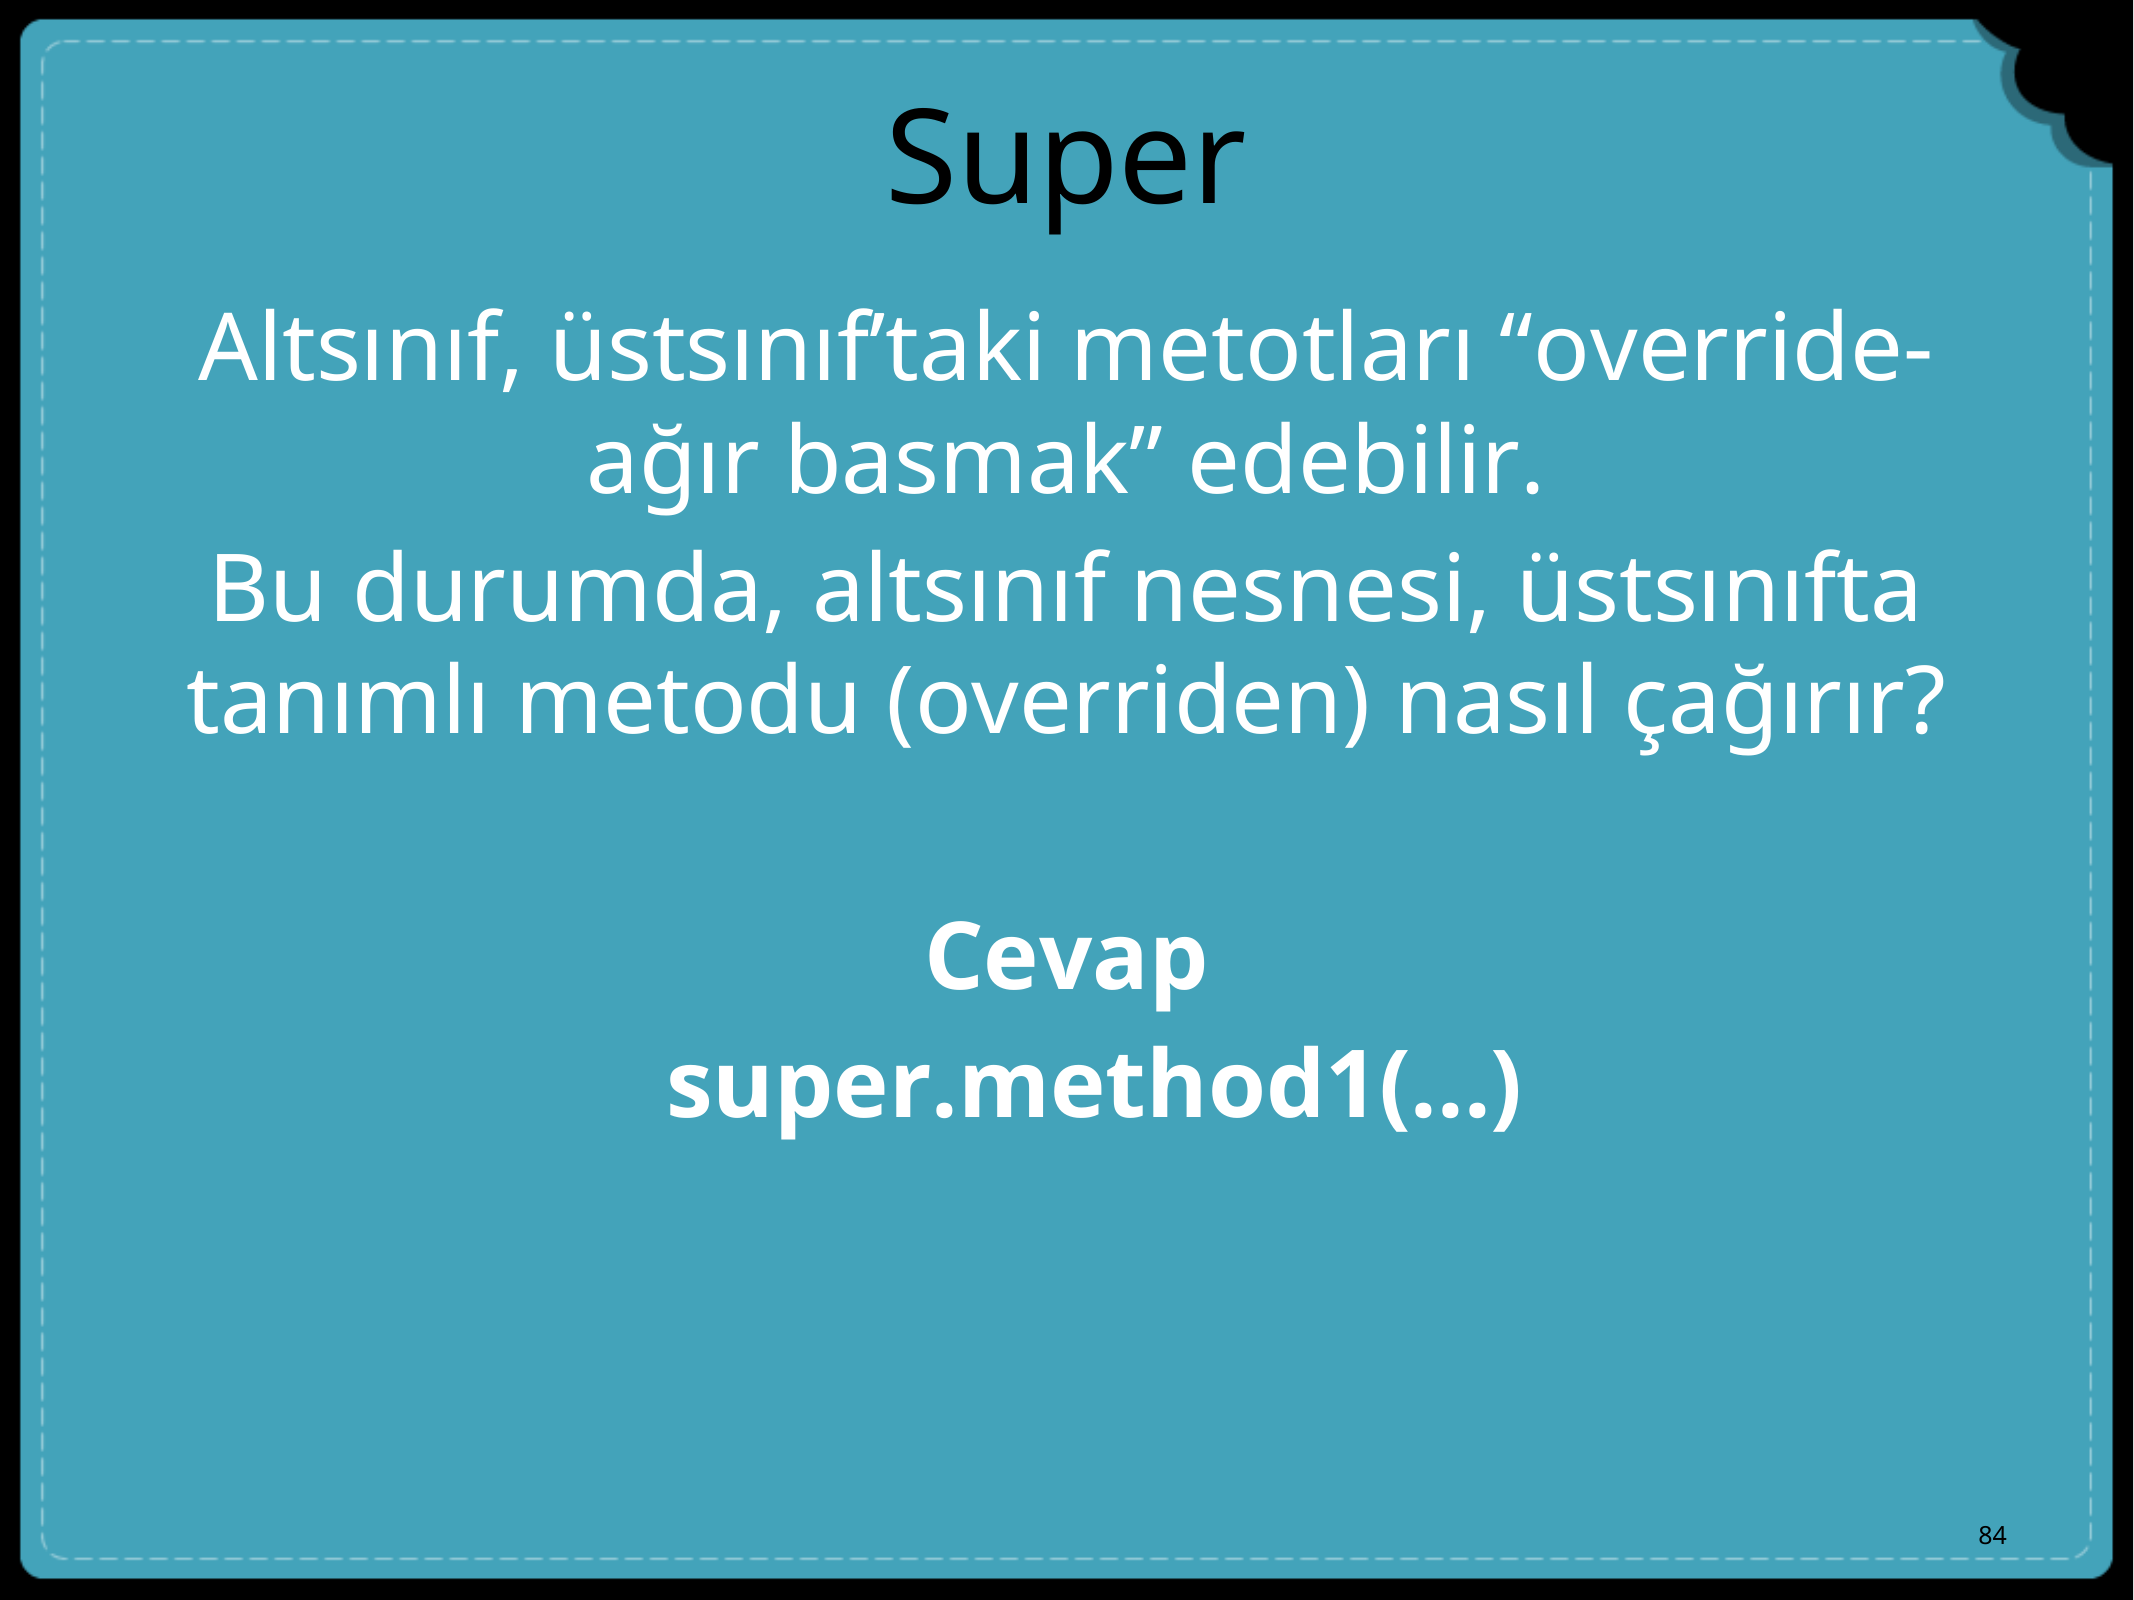

# Super
Altsınıf, üstsınıf’taki metotları “override-ağır basmak” edebilir.
Bu durumda, altsınıf nesnesi, üstsınıfta tanımlı metodu (overriden) nasıl çağırır?
Cevap
	super.method1(...)
84